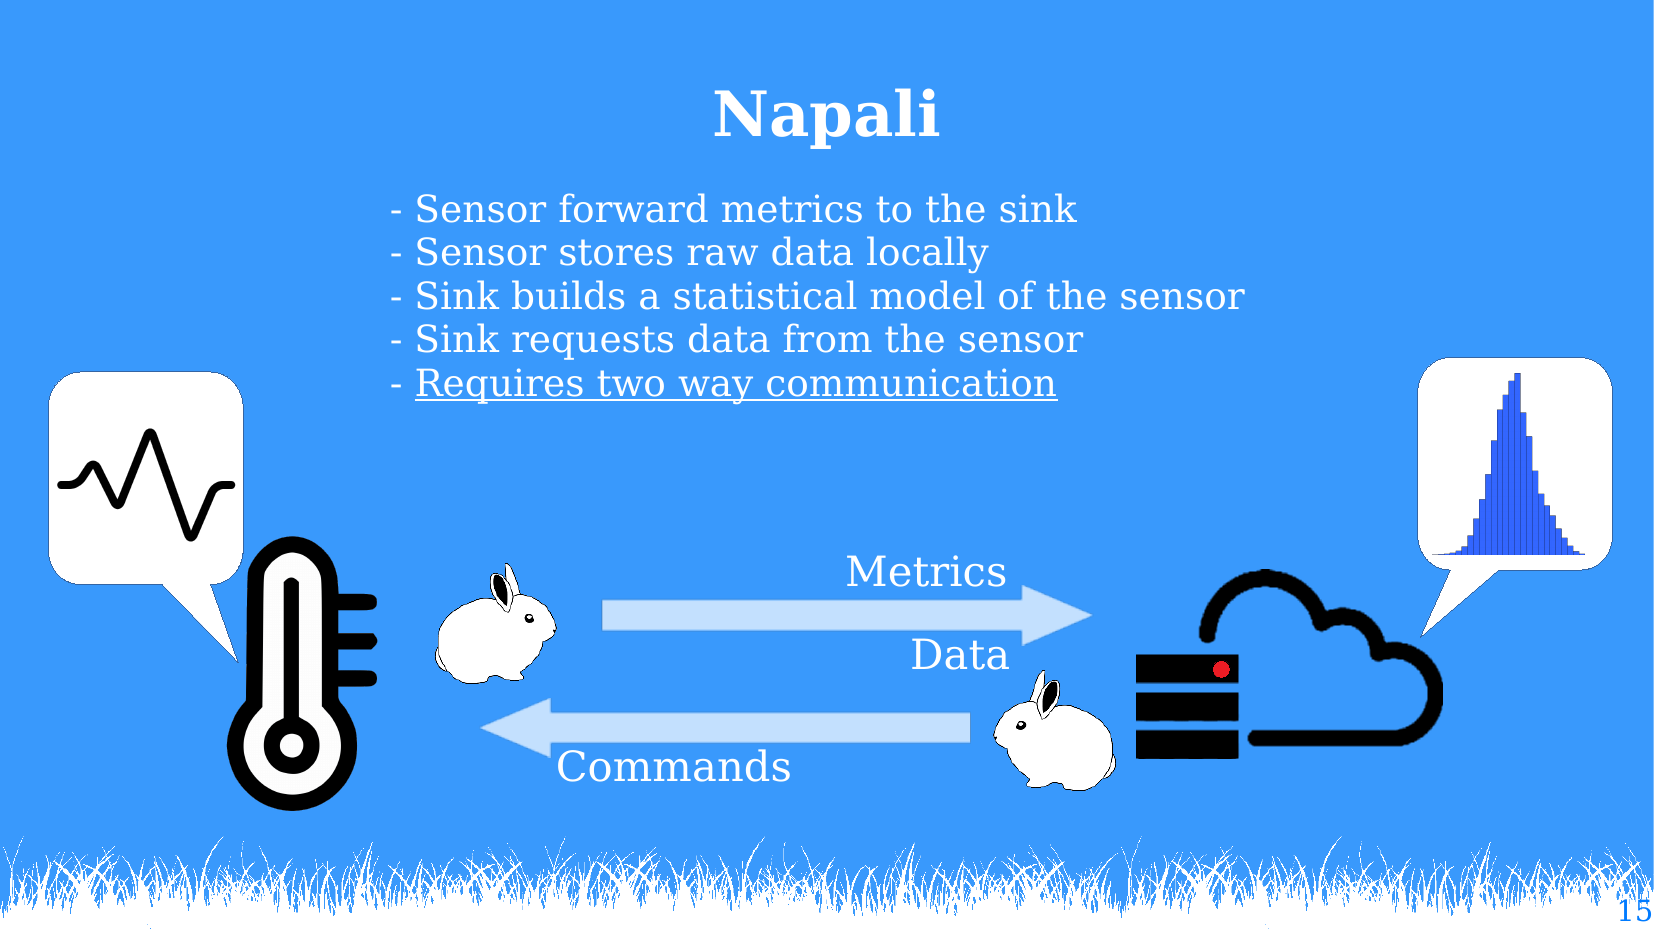

# Napali
- Sensor forward metrics to the sink
- Sensor stores raw data locally
- Sink builds a statistical model of the sensor
- Sink requests data from the sensor
- Requires two way communication
Metrics
Data
Commands
15